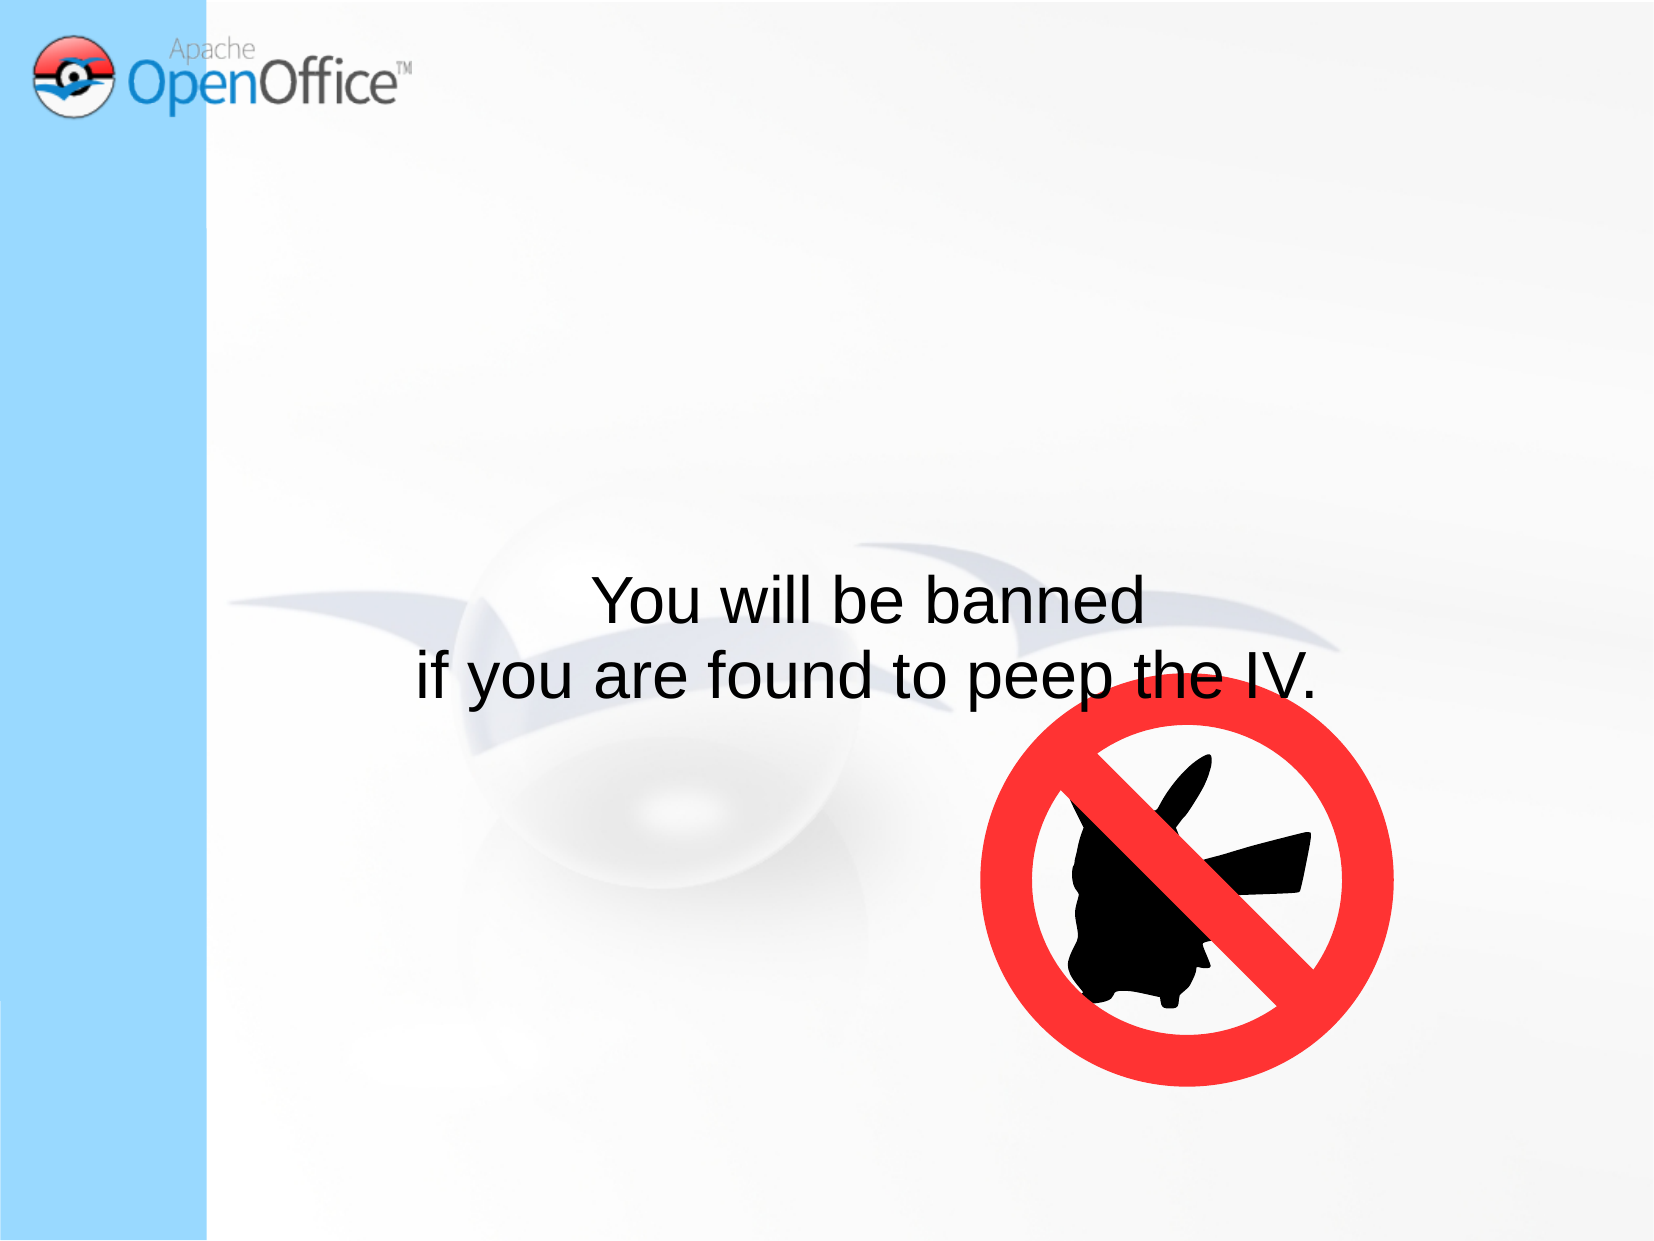

# You will be banned
if you are found to peep the IV.